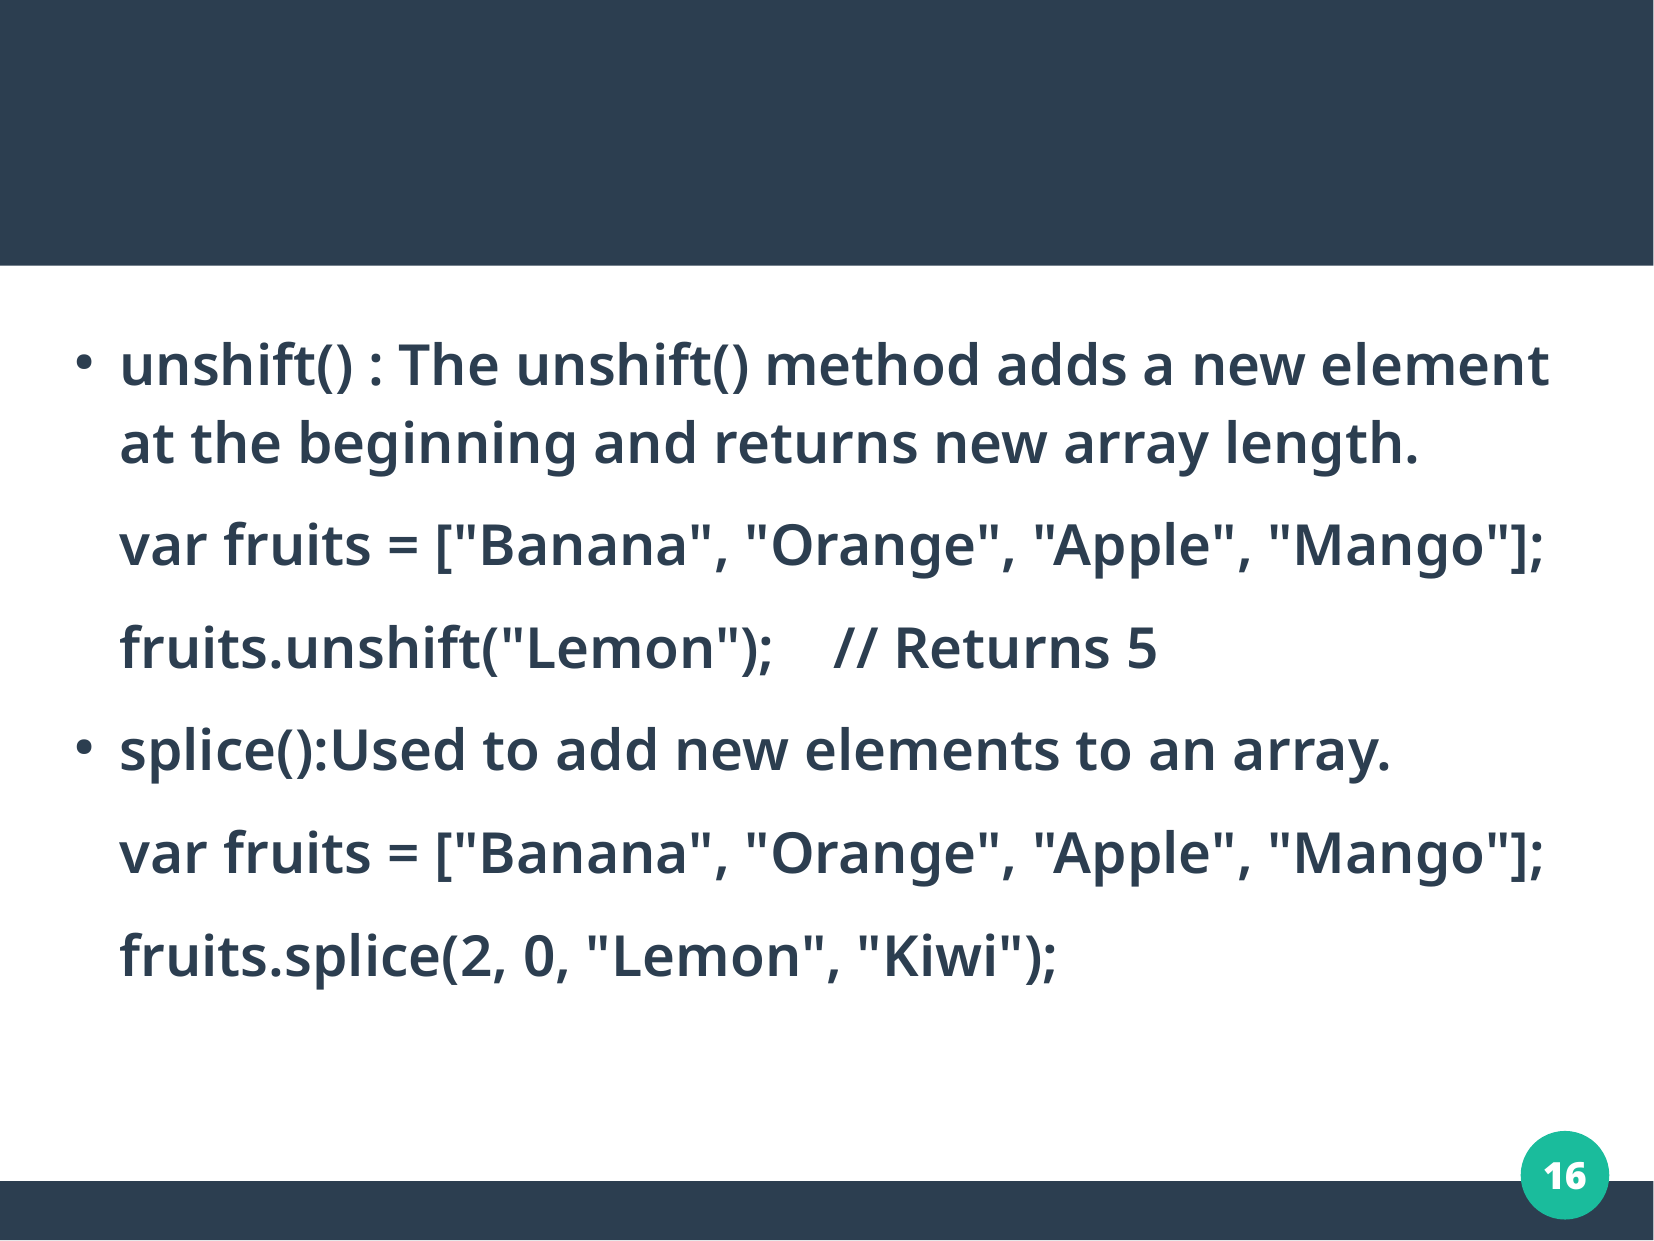

#
unshift() : The unshift() method adds a new element at the beginning and returns new array length.
var fruits = ["Banana", "Orange", "Apple", "Mango"];
fruits.unshift("Lemon"); // Returns 5
splice():Used to add new elements to an array.
var fruits = ["Banana", "Orange", "Apple", "Mango"];
fruits.splice(2, 0, "Lemon", "Kiwi");
16